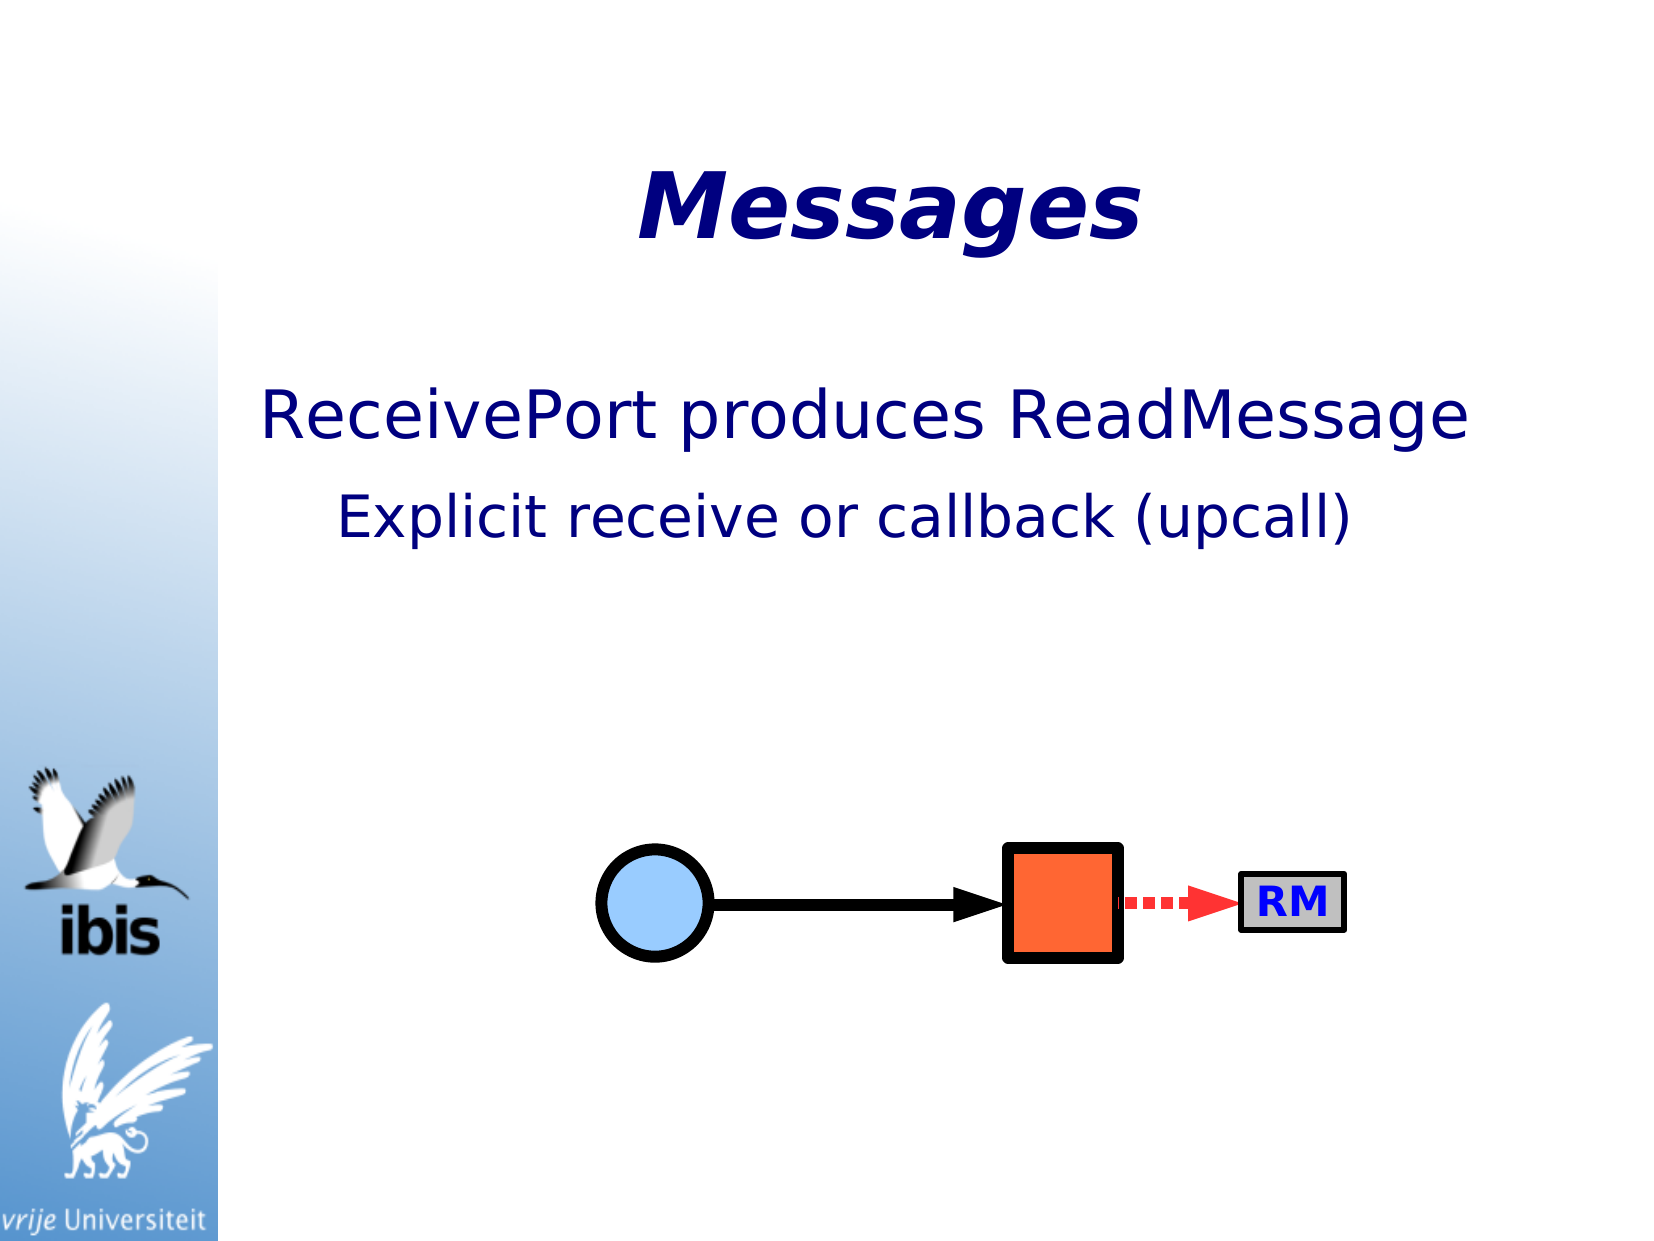

# Messages
ReceivePort produces ReadMessage
Explicit receive or callback (upcall)
RM